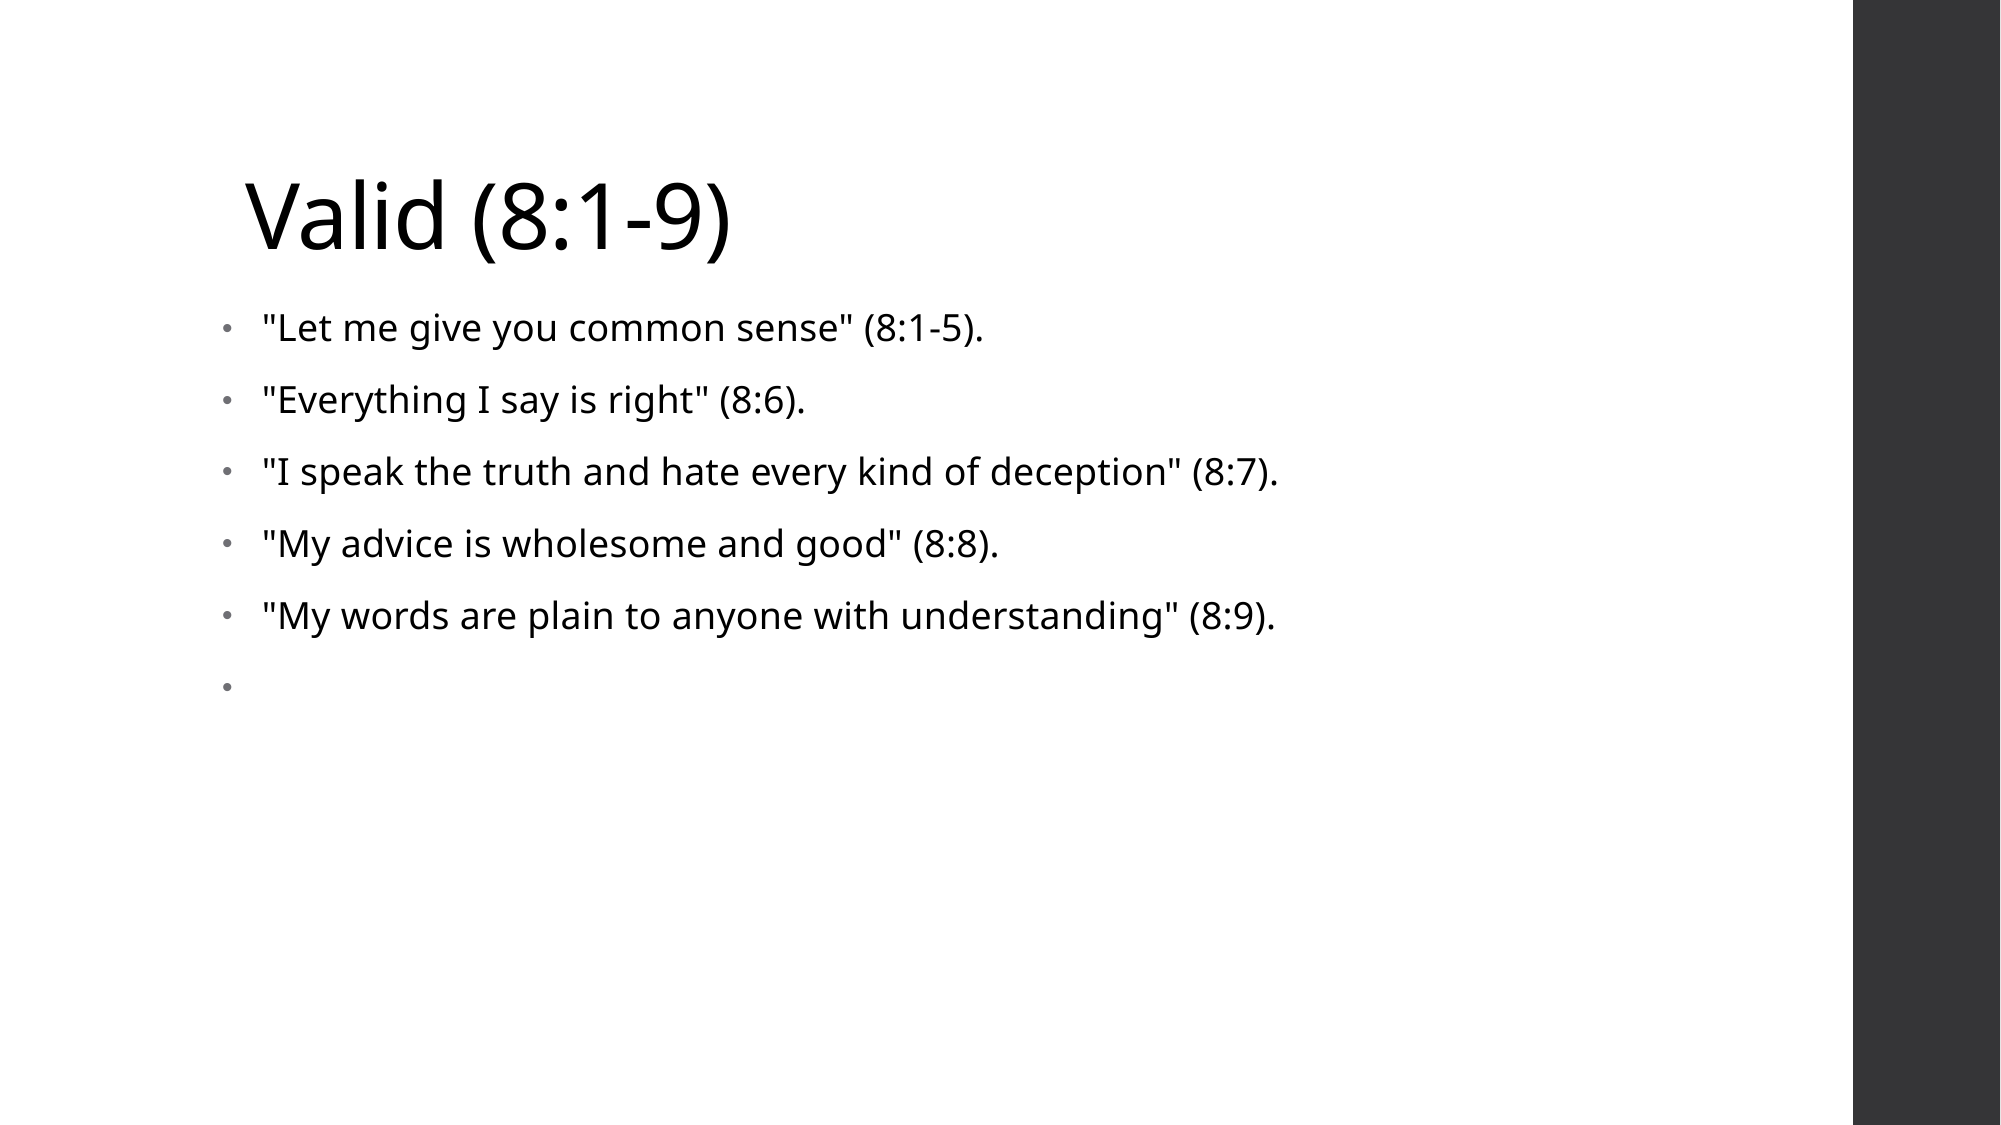

# Valid (8:1-9)
 "Let me give you common sense" (8:1-5).
 "Everything I say is right" (8:6).
 "I speak the truth and hate every kind of deception" (8:7).
 "My advice is wholesome and good" (8:8).
 "My words are plain to anyone with understanding" (8:9).